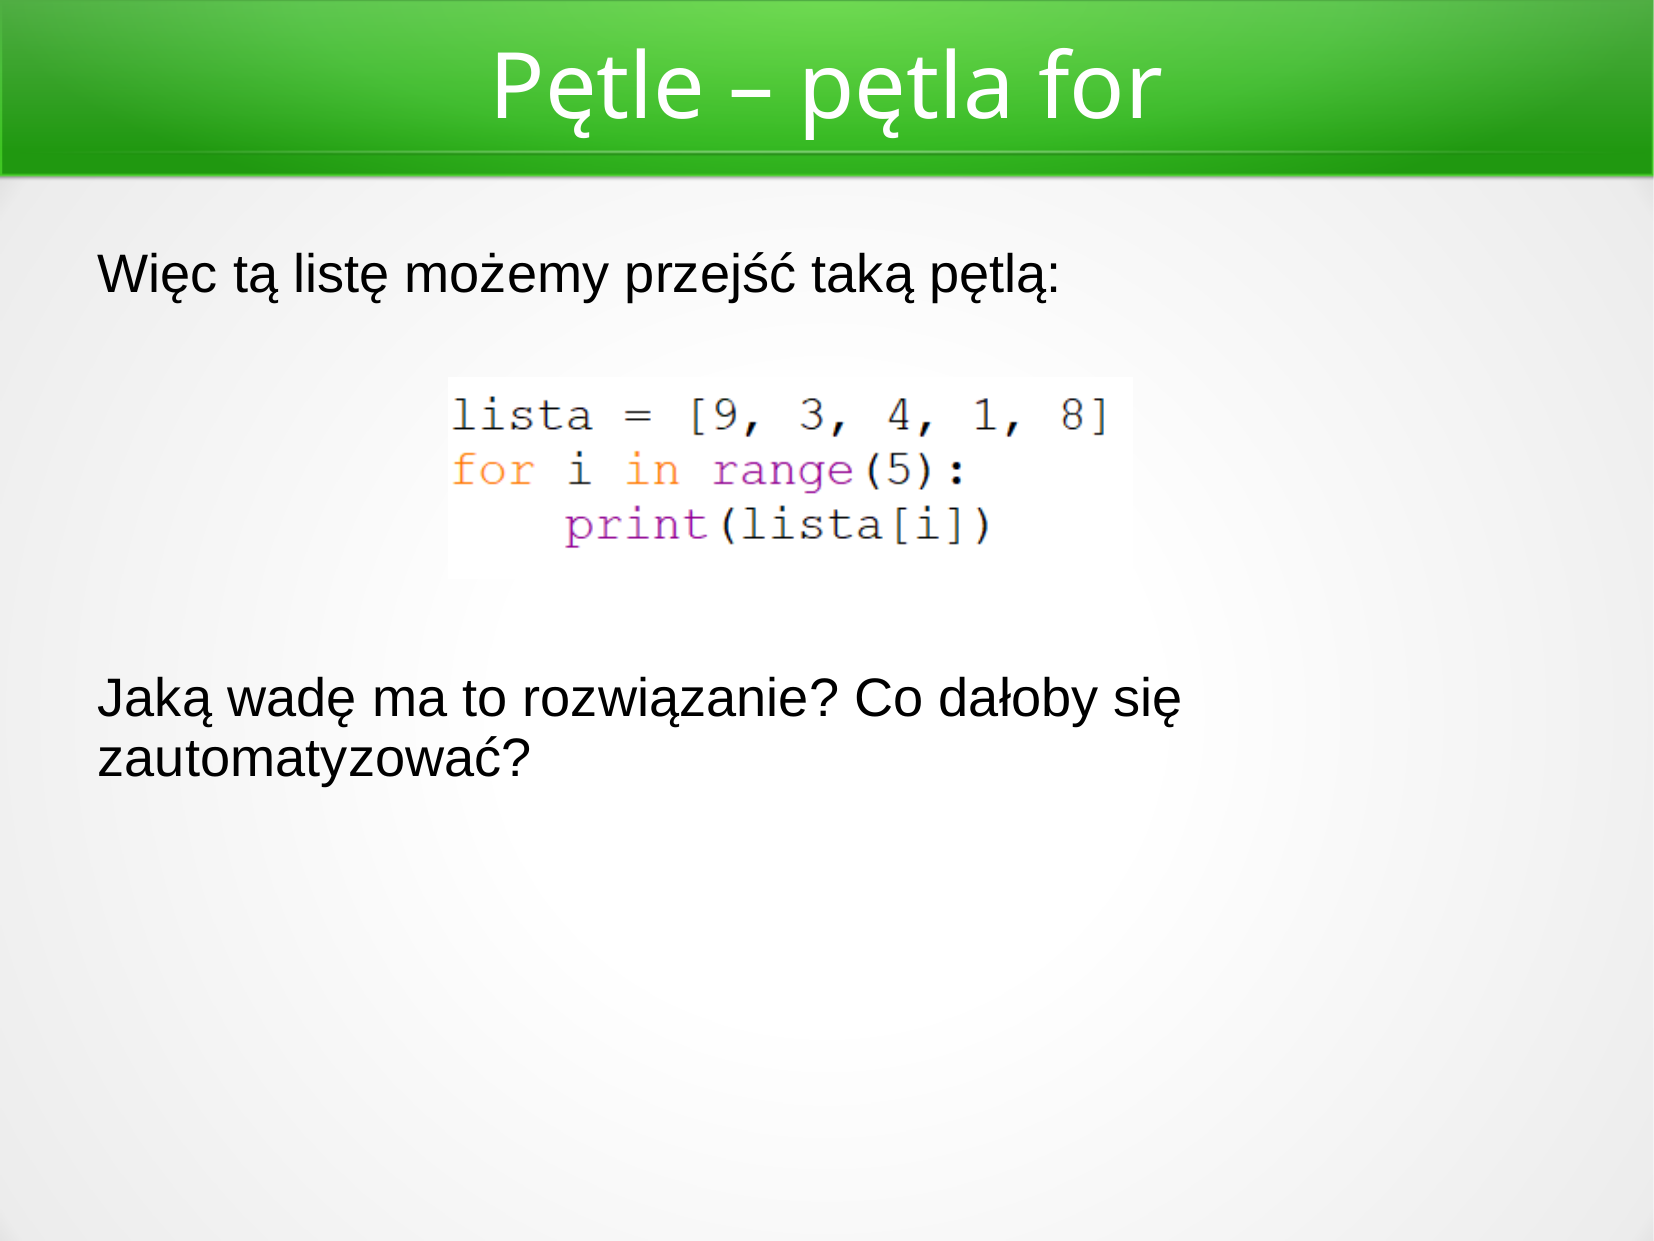

# Pętle – pętla for
Więc tą listę możemy przejść taką pętlą:
Jaką wadę ma to rozwiązanie? Co dałoby się zautomatyzować?